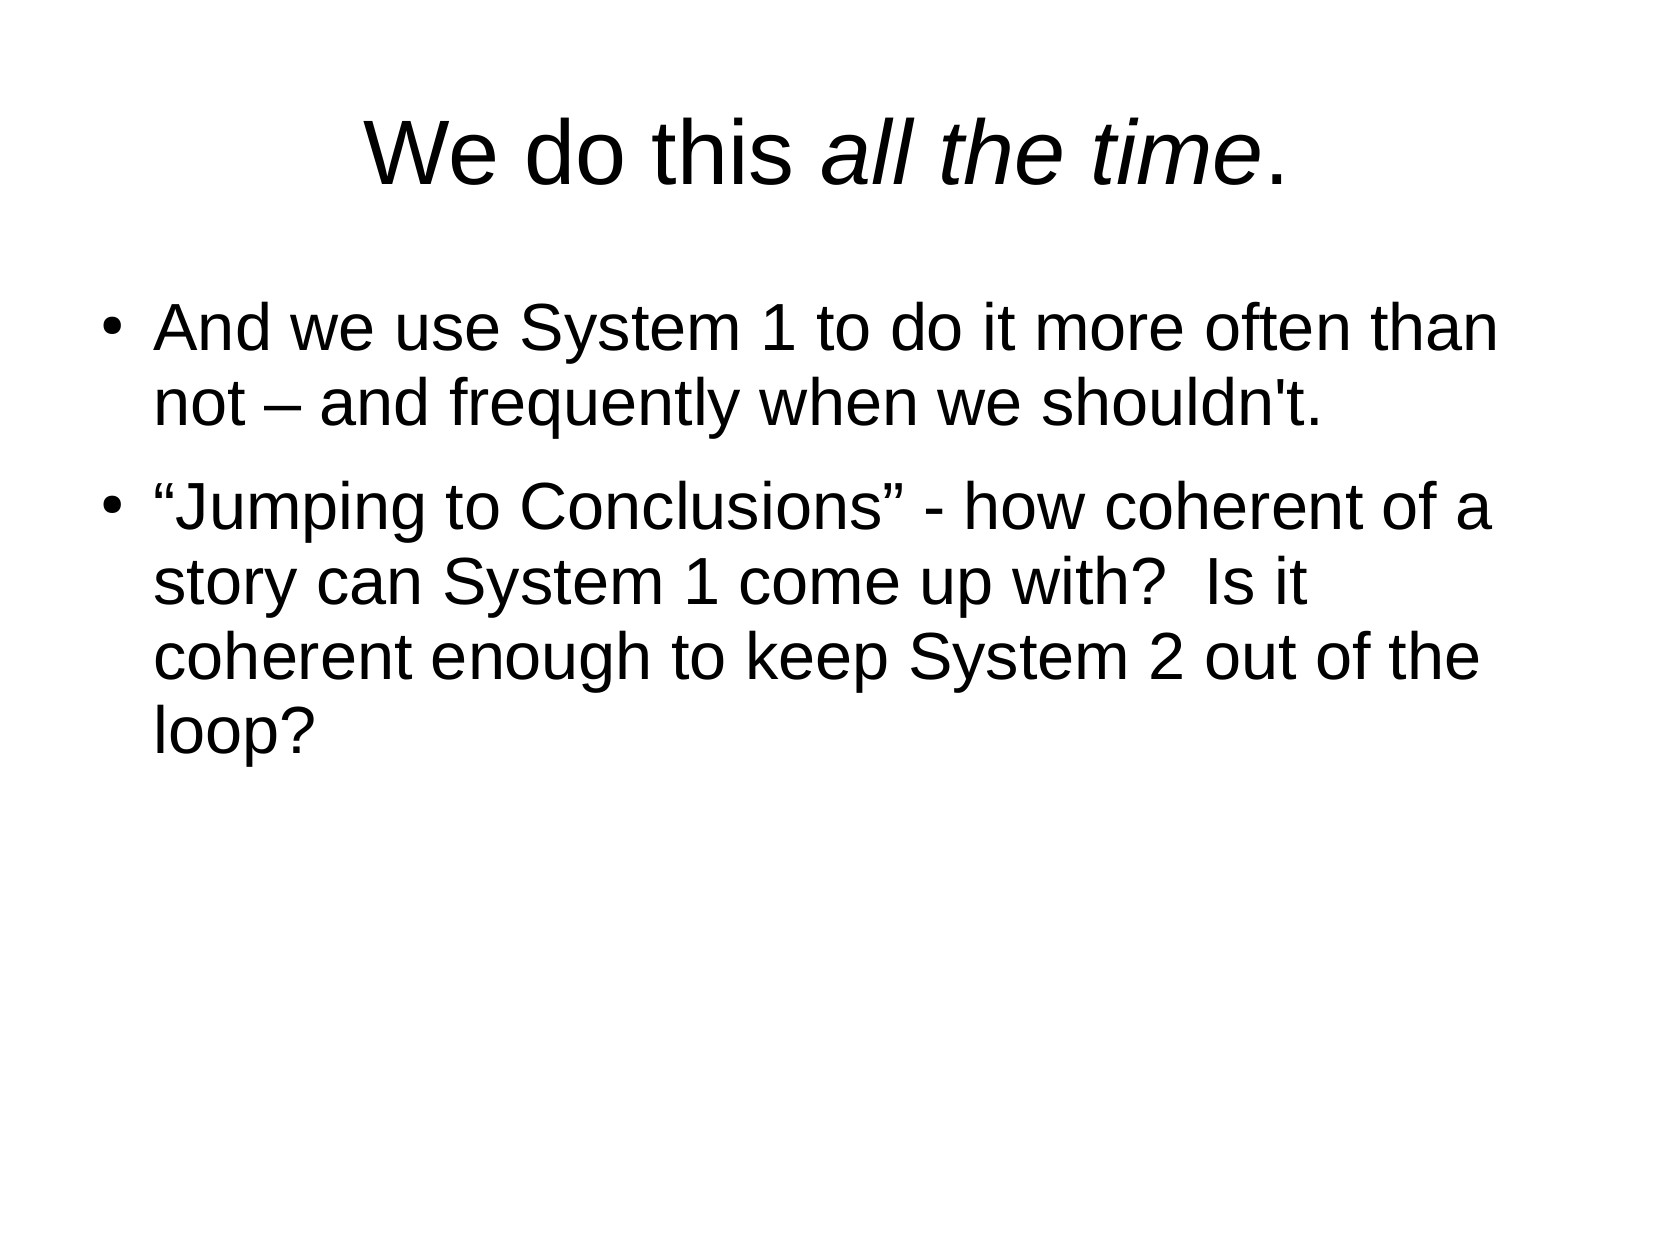

# We do this all the time.
And we use System 1 to do it more often than not – and frequently when we shouldn't.
“Jumping to Conclusions” - how coherent of a story can System 1 come up with? Is it coherent enough to keep System 2 out of the loop?